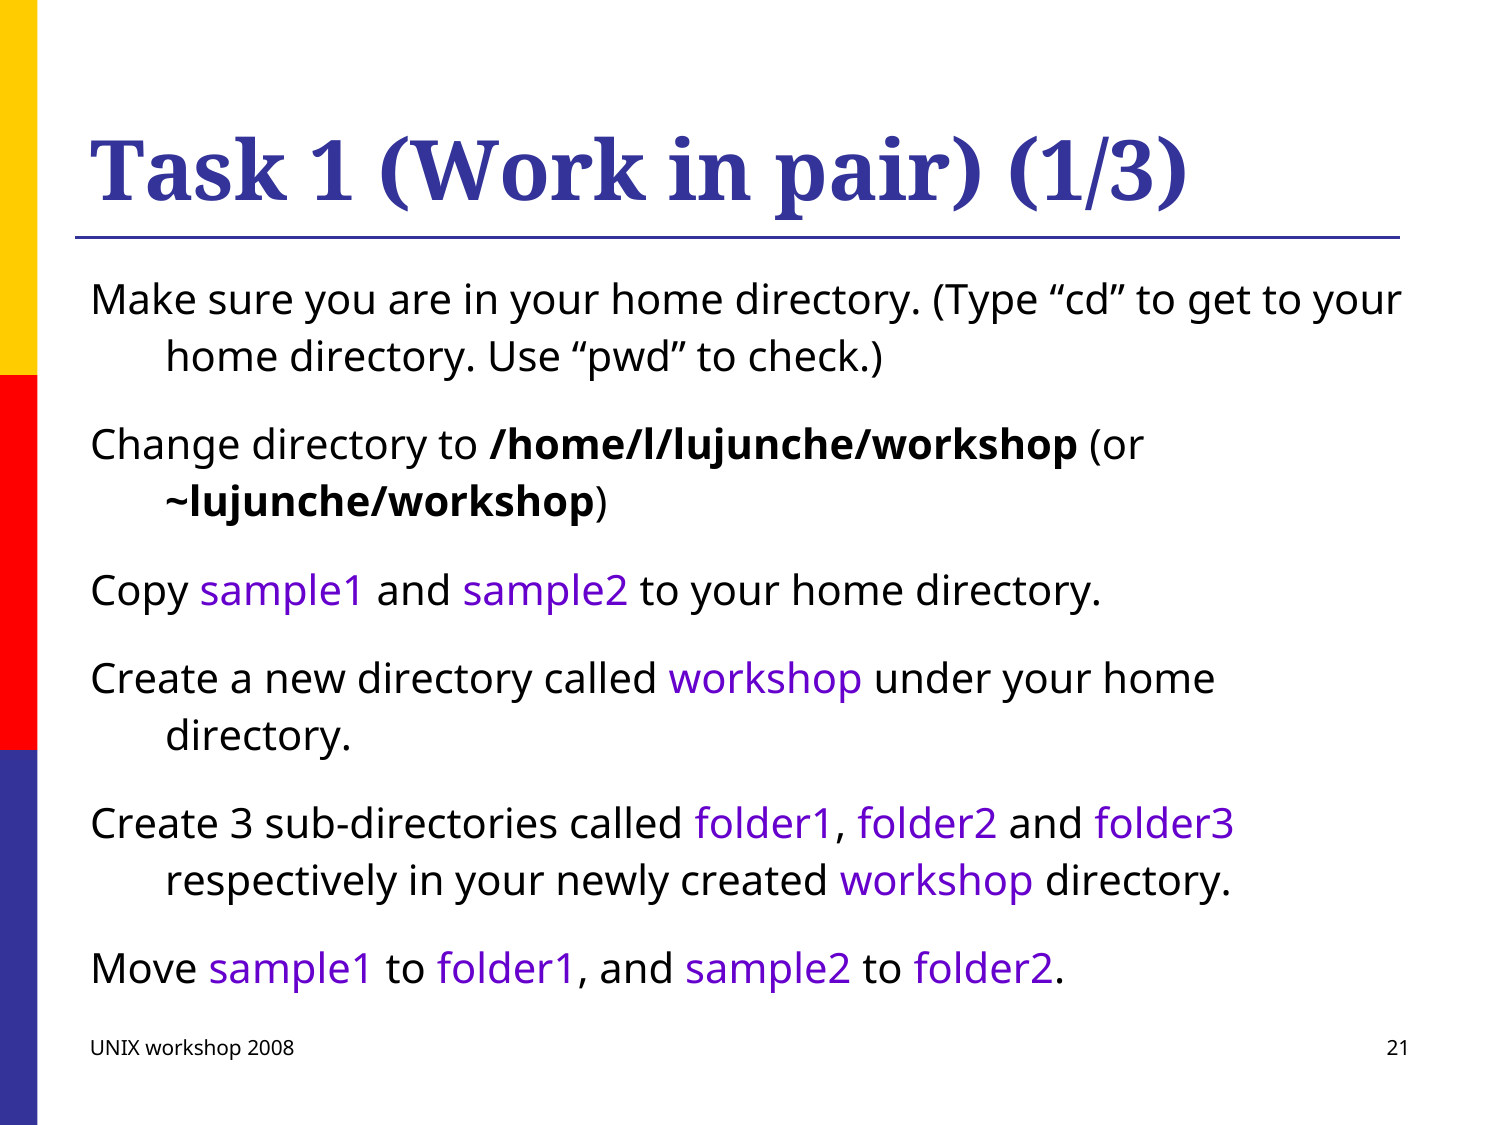

# Task 1 (Work in pair) (1/3)
Make sure you are in your home directory. (Type “cd” to get to your home directory. Use “pwd” to check.)
Change directory to /home/l/lujunche/workshop (or ~lujunche/workshop)
Copy sample1 and sample2 to your home directory.
Create a new directory called workshop under your home directory.
Create 3 sub-directories called folder1, folder2 and folder3 respectively in your newly created workshop directory.
Move sample1 to folder1, and sample2 to folder2.
UNIX workshop 2008